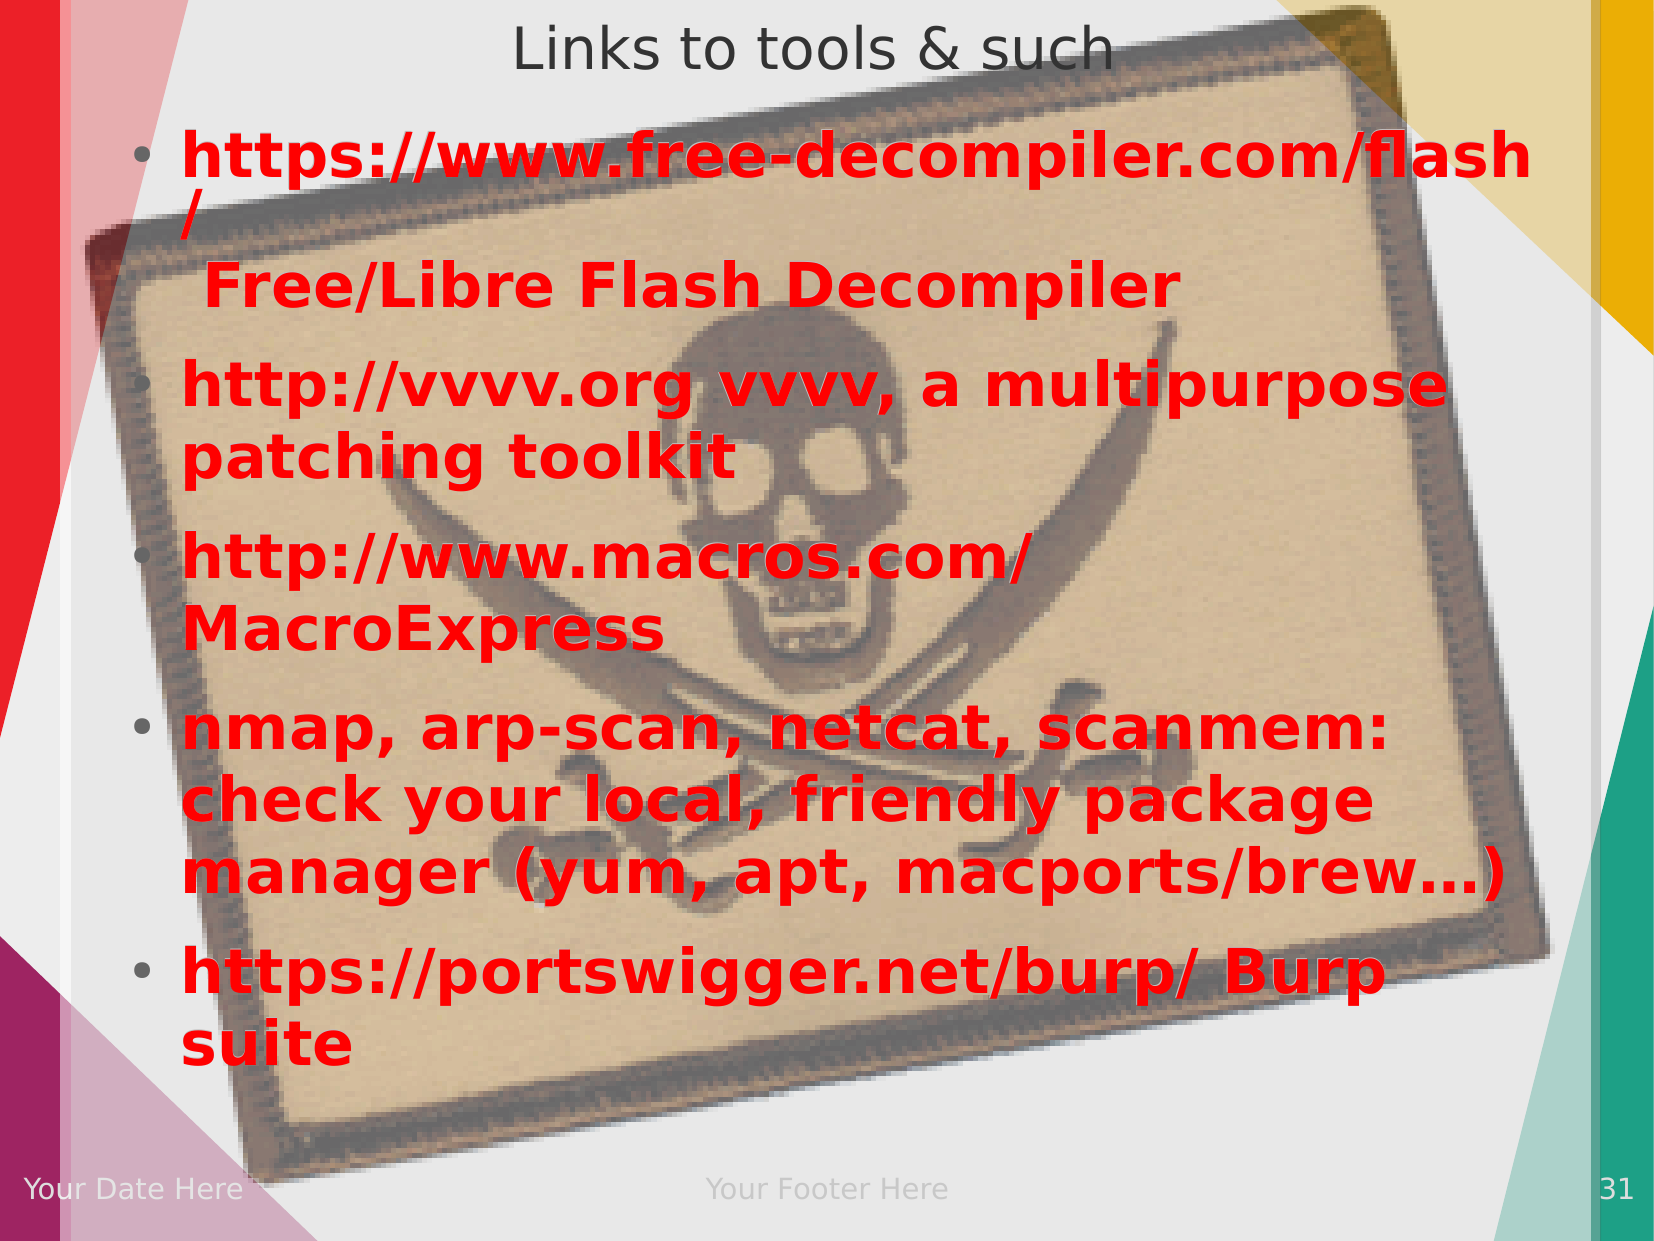

# Links to tools & such
https://www.free-decompiler.com/flash/ Free/Libre Flash Decompiler
http://vvvv.org vvvv, a multipurpose patching toolkit
http://www.macros.com/ MacroExpress
nmap, arp-scan, netcat, scanmem: check your local, friendly package manager (yum, apt, macports/brew…)
https://portswigger.net/burp/ Burp suite
Your Date Here
Your Footer Here
31